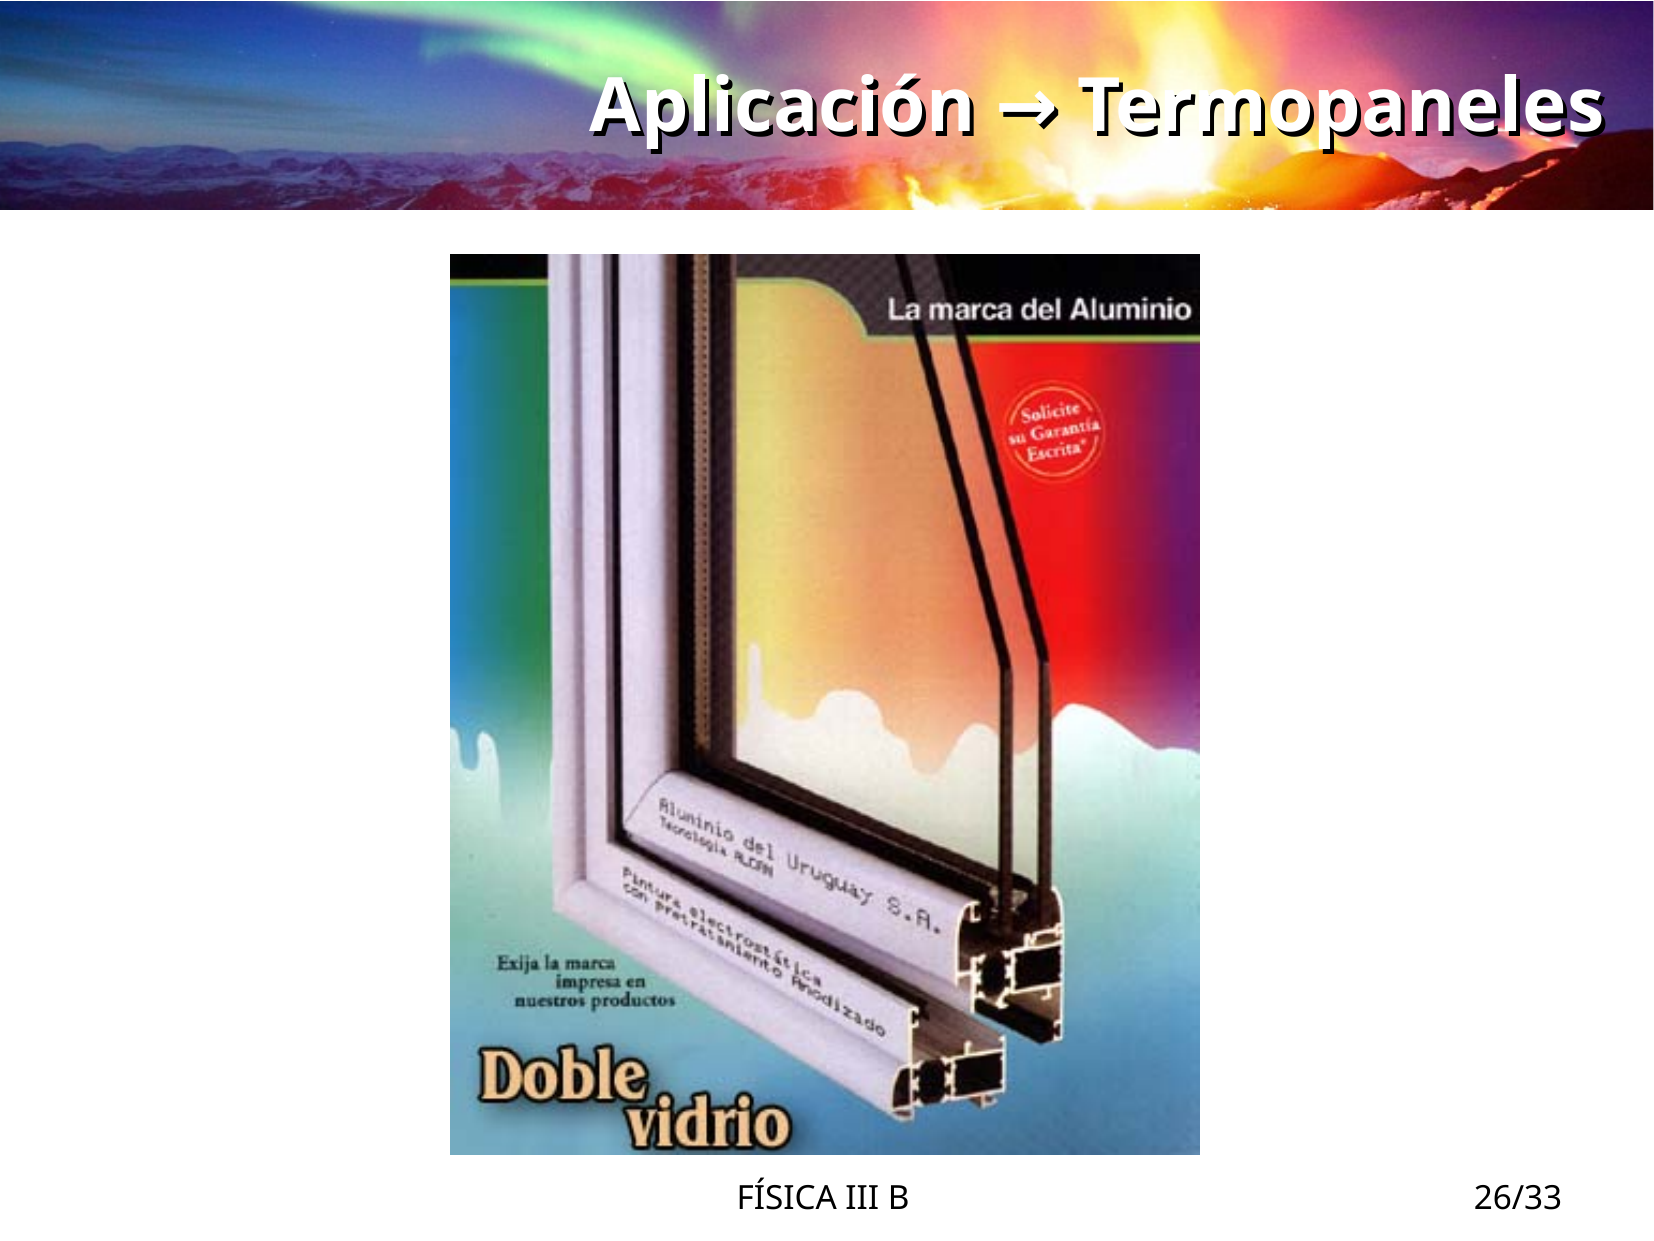

# Aplicación → Termopaneles
FÍSICA III B
26